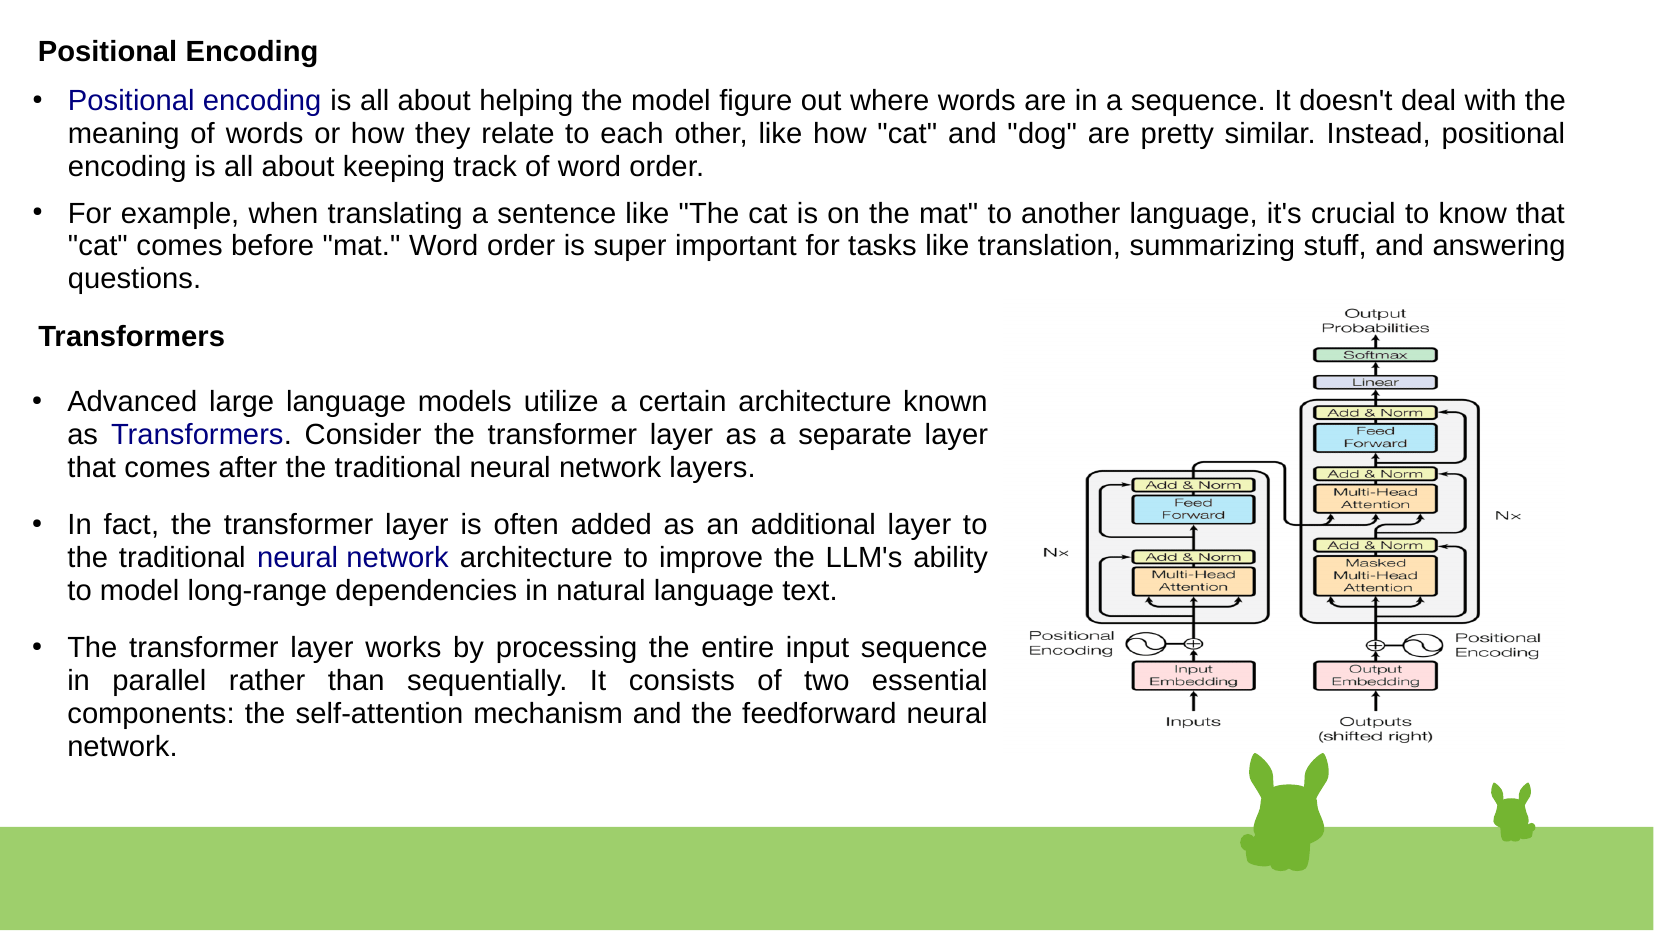

Positional Encoding
Positional encoding is all about helping the model figure out where words are in a sequence. It doesn't deal with the meaning of words or how they relate to each other, like how "cat" and "dog" are pretty similar. Instead, positional encoding is all about keeping track of word order.
For example, when translating a sentence like "The cat is on the mat" to another language, it's crucial to know that "cat" comes before "mat." Word order is super important for tasks like translation, summarizing stuff, and answering questions.
Transformers
Advanced large language models utilize a certain architecture known as Transformers. Consider the transformer layer as a separate layer that comes after the traditional neural network layers.
In fact, the transformer layer is often added as an additional layer to the traditional neural network architecture to improve the LLM's ability to model long-range dependencies in natural language text.
The transformer layer works by processing the entire input sequence in parallel rather than sequentially. It consists of two essential components: the self-attention mechanism and the feedforward neural network.